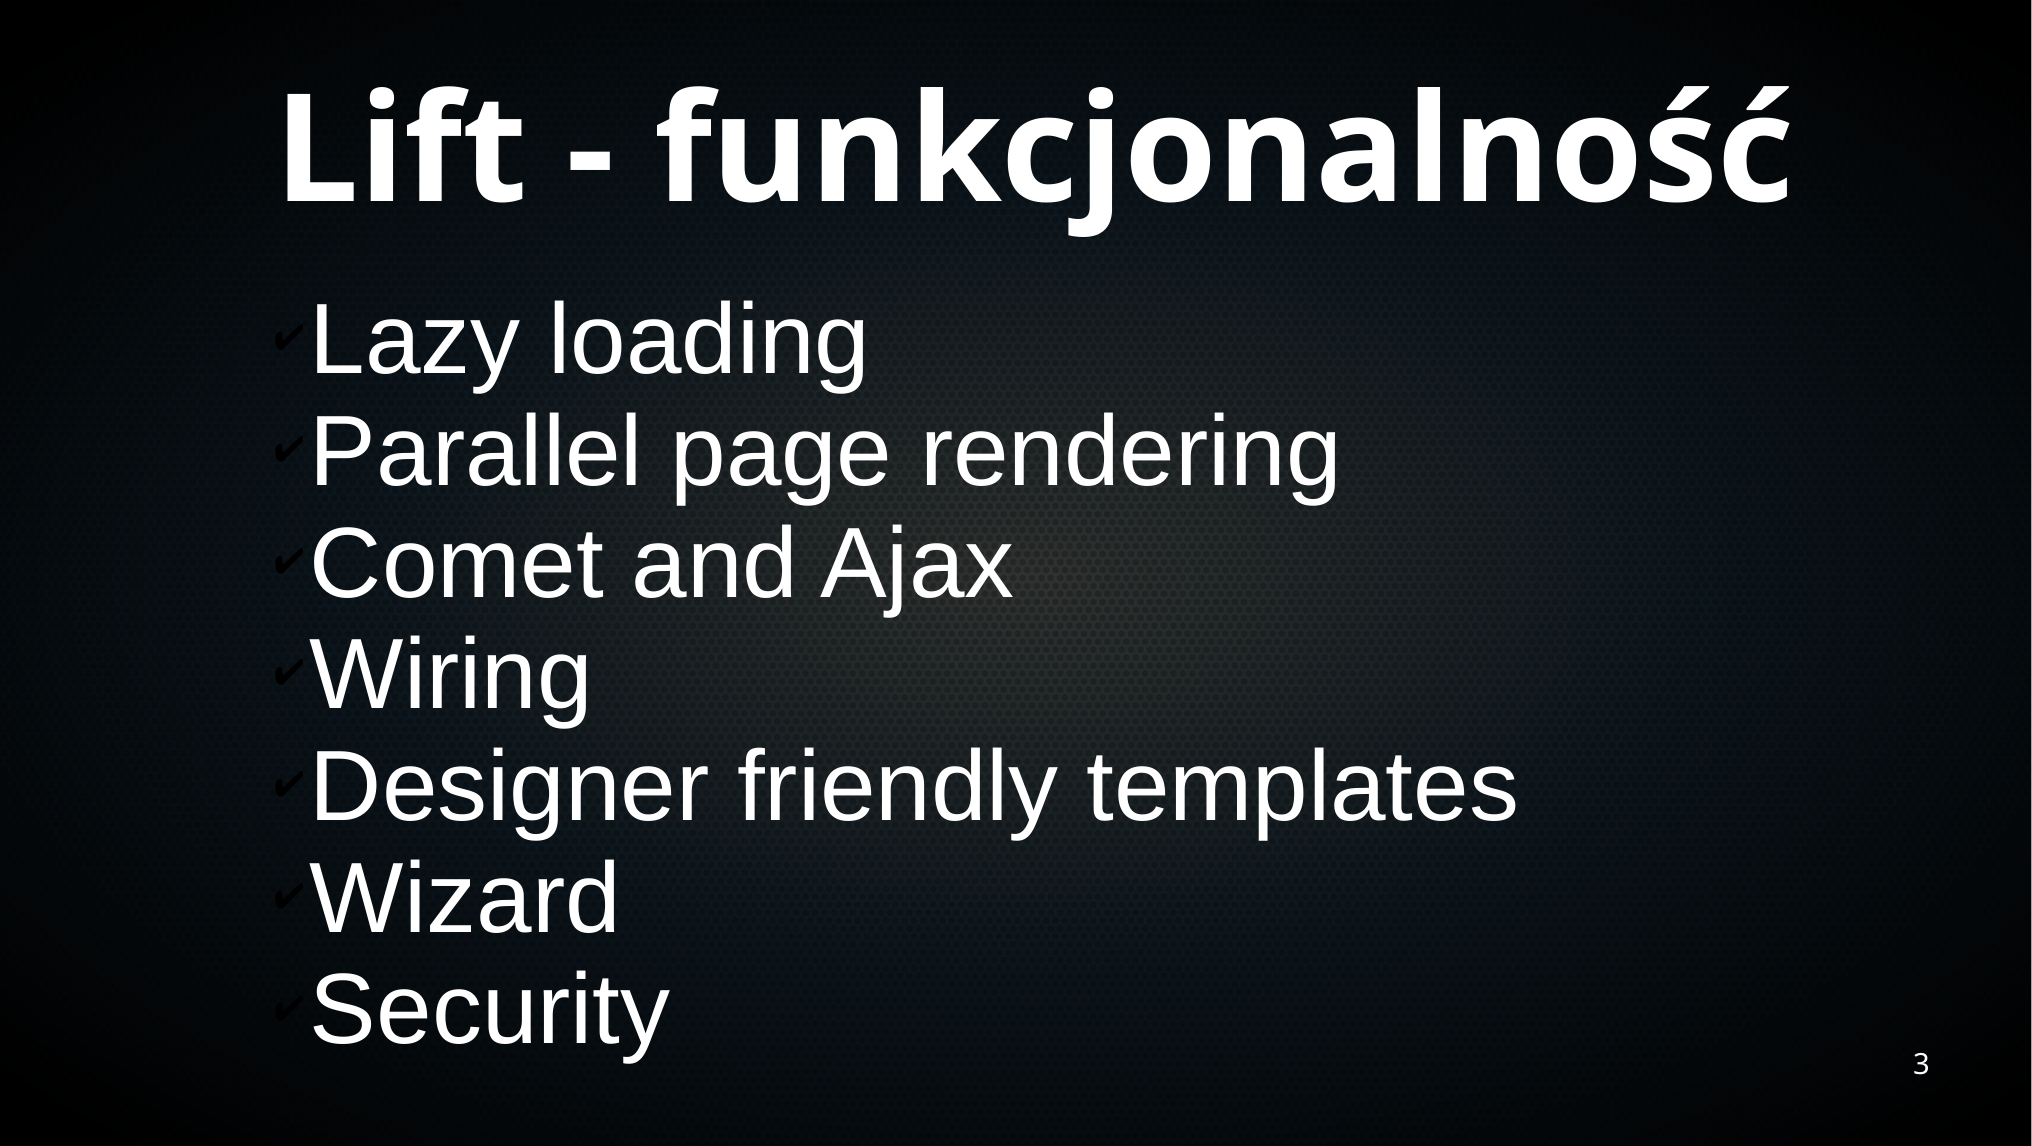

# Lift - funkcjonalność
Lazy loading
Parallel page rendering
Comet and Ajax
Wiring
Designer friendly templates
Wizard
Security
3